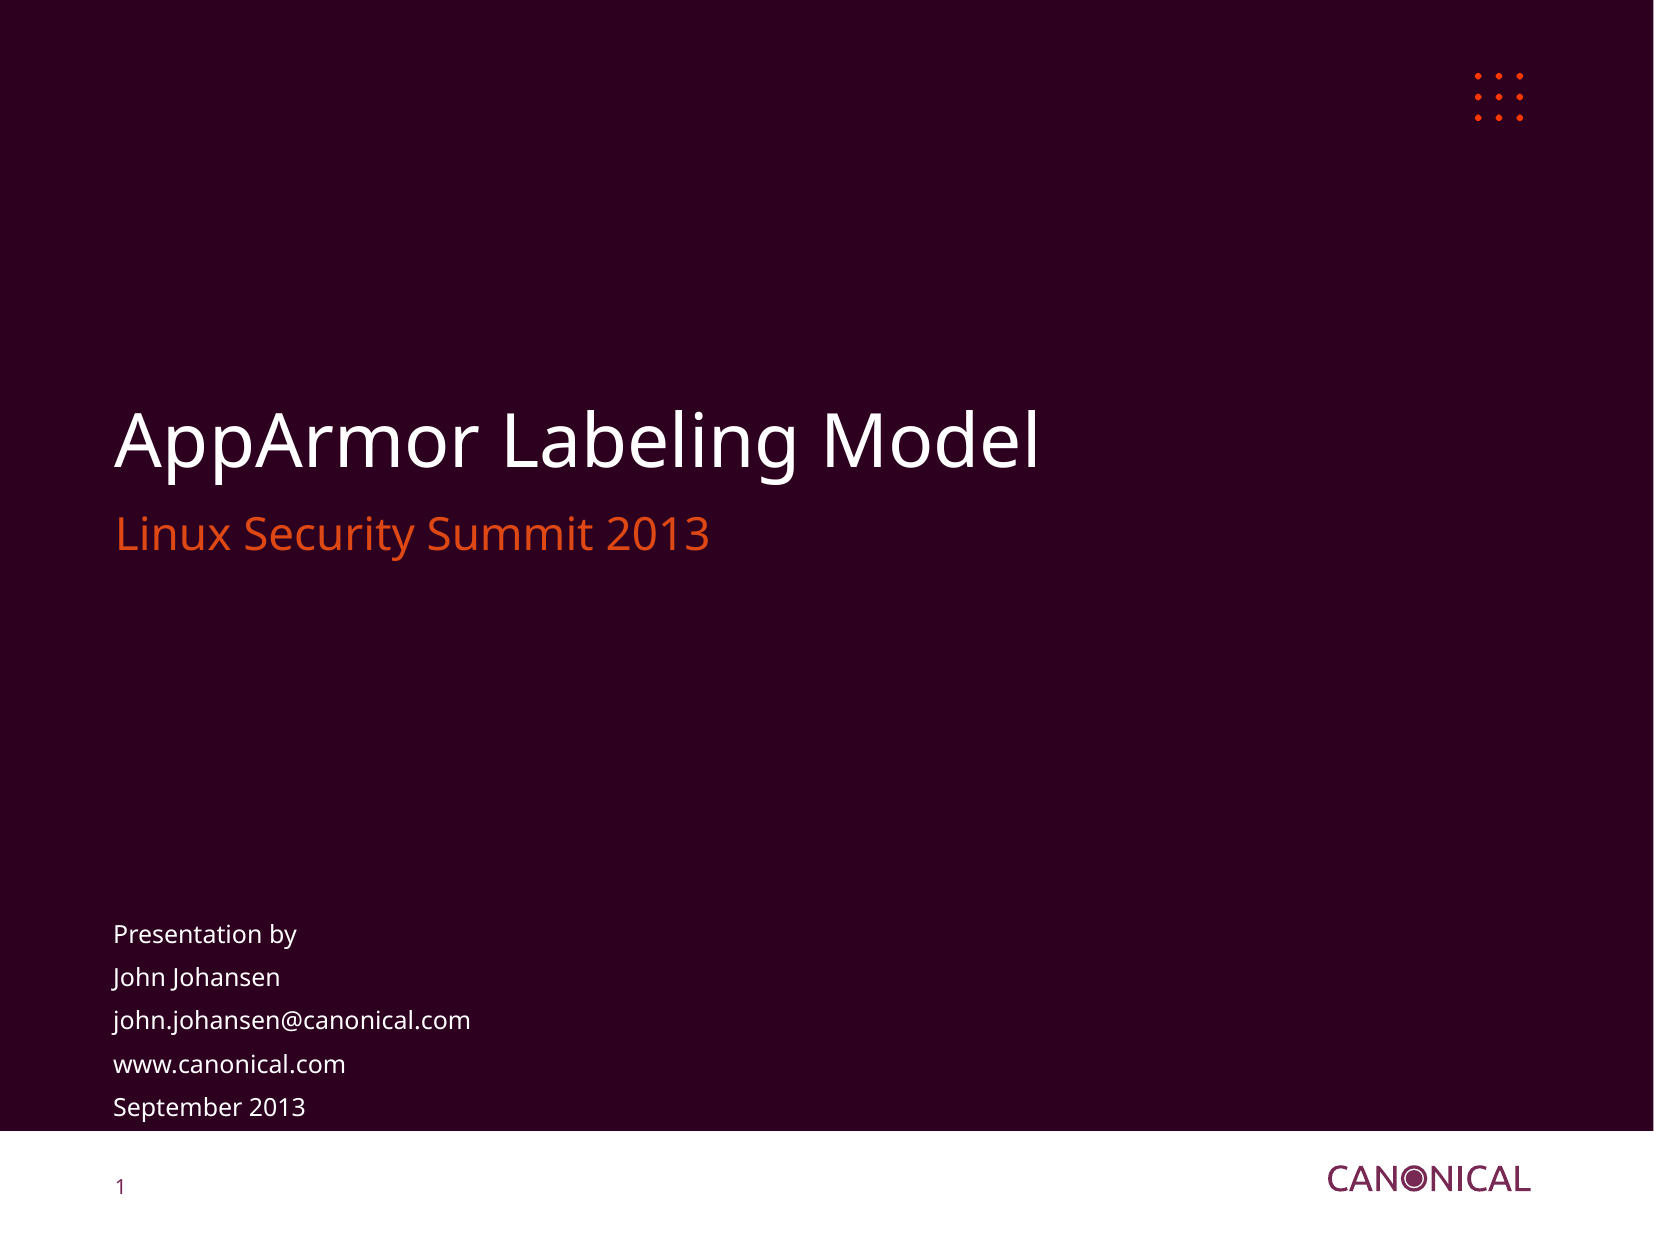

# AppArmor Labeling Model Linux Security Summit 2013
Presentation by
John Johansen
john.johansen@canonical.com
www.canonical.com
September 2013